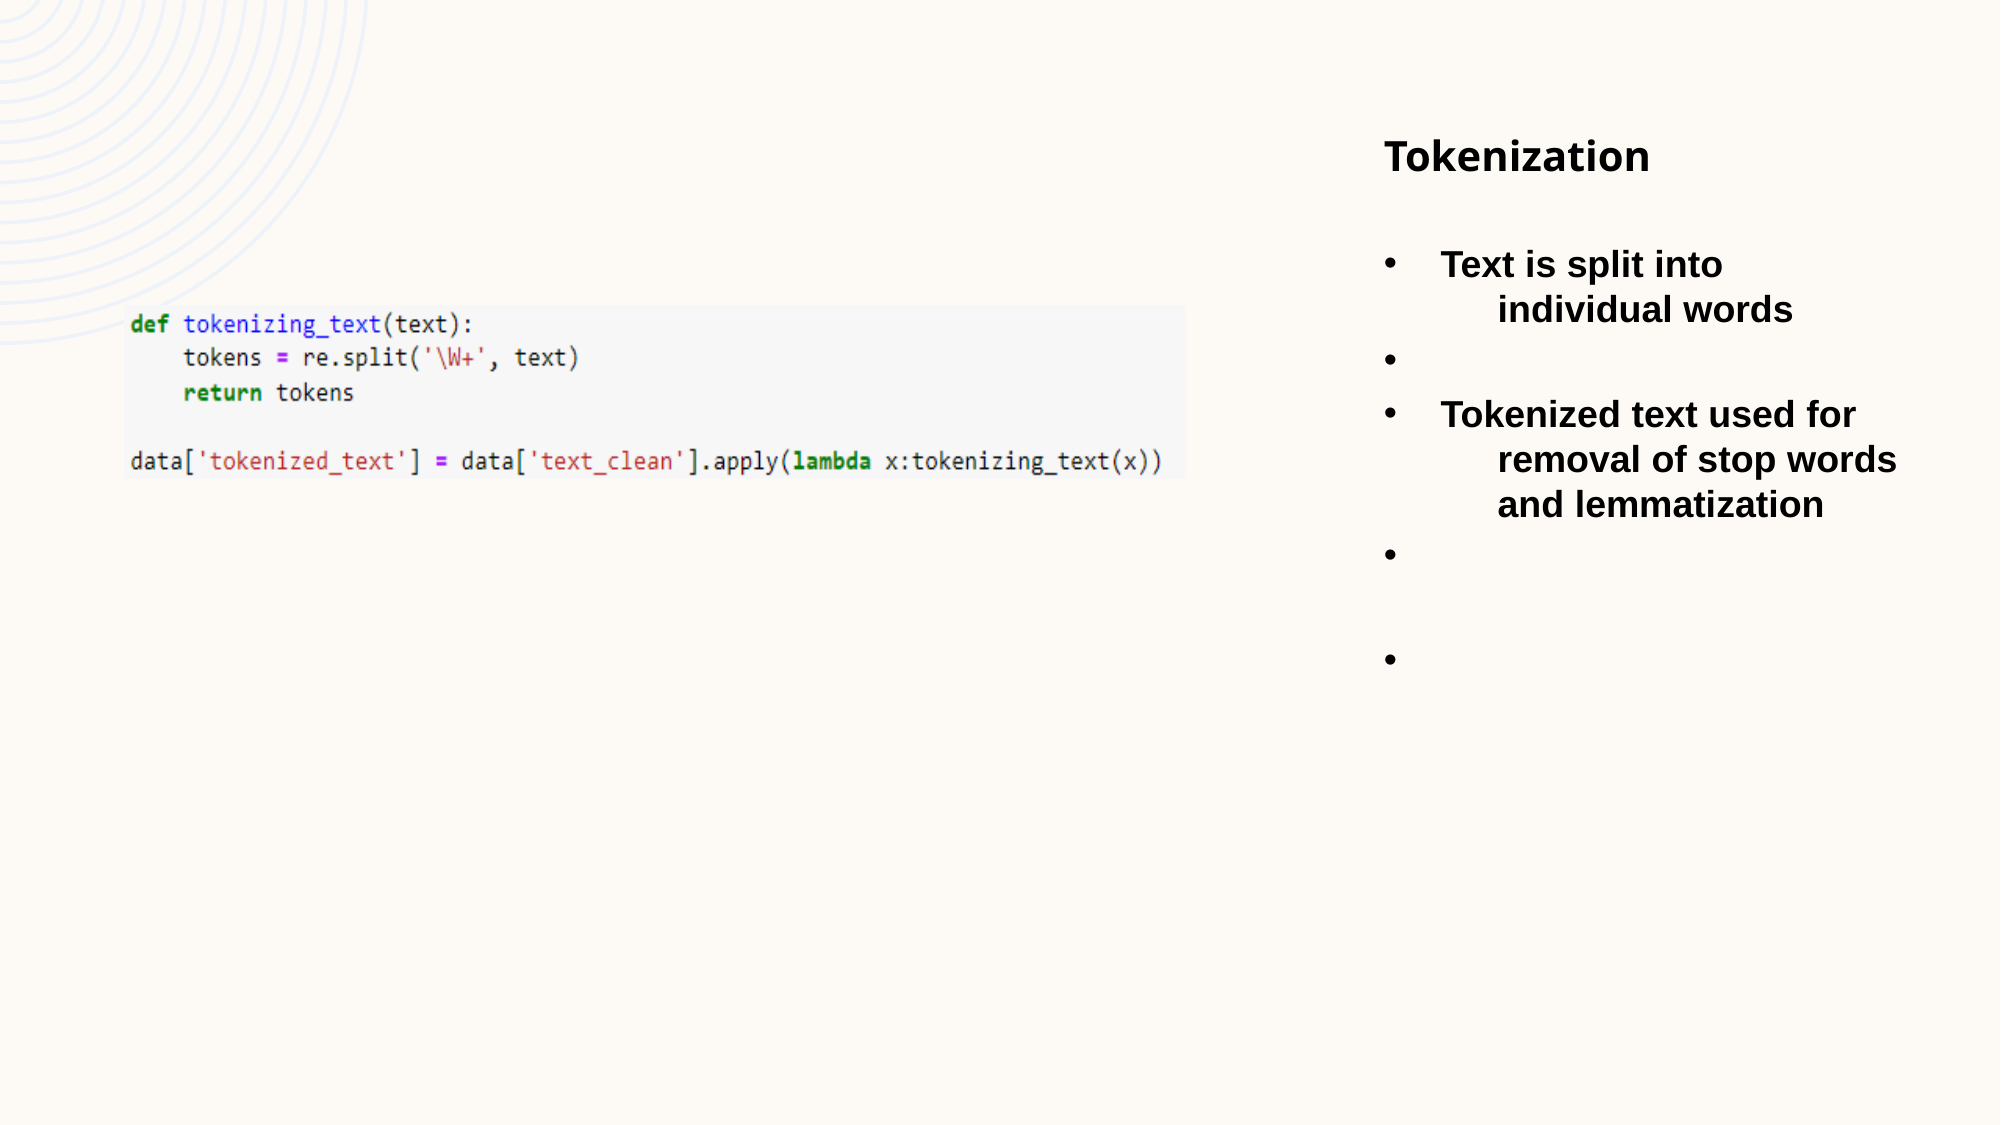

# Tokenization
Text is split into individual words
Tokenized text used for removal of stop words and lemmatization